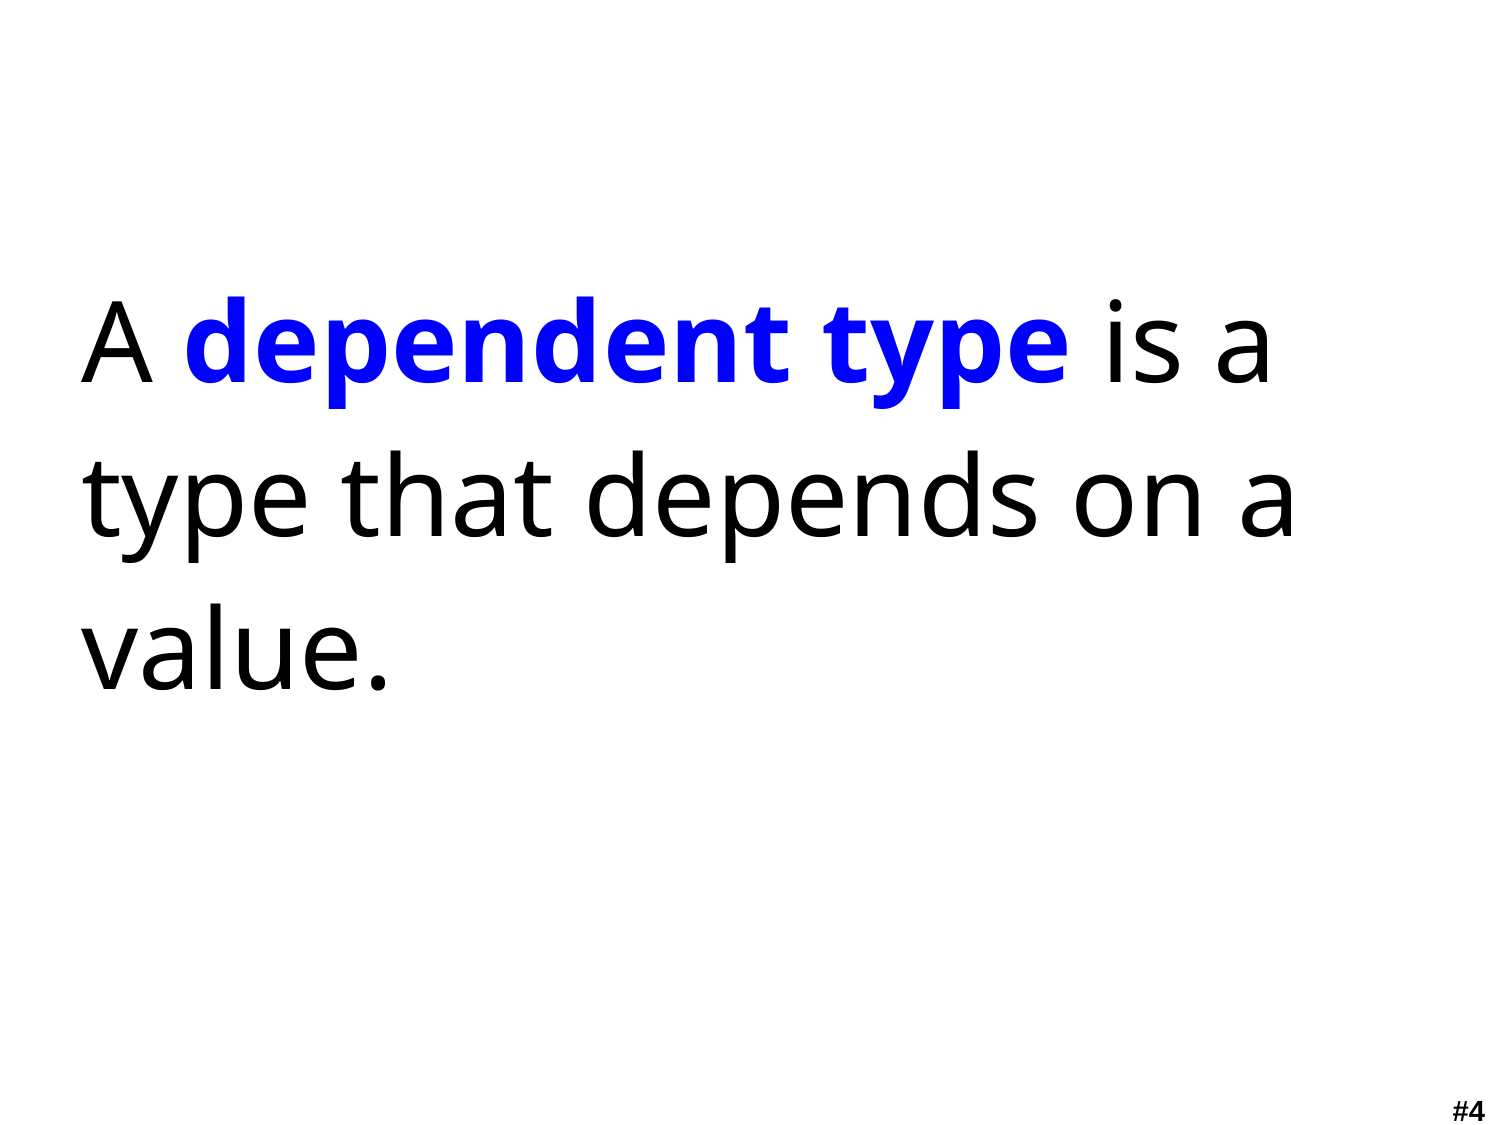

#
A dependent type is a type that depends on a value.
4